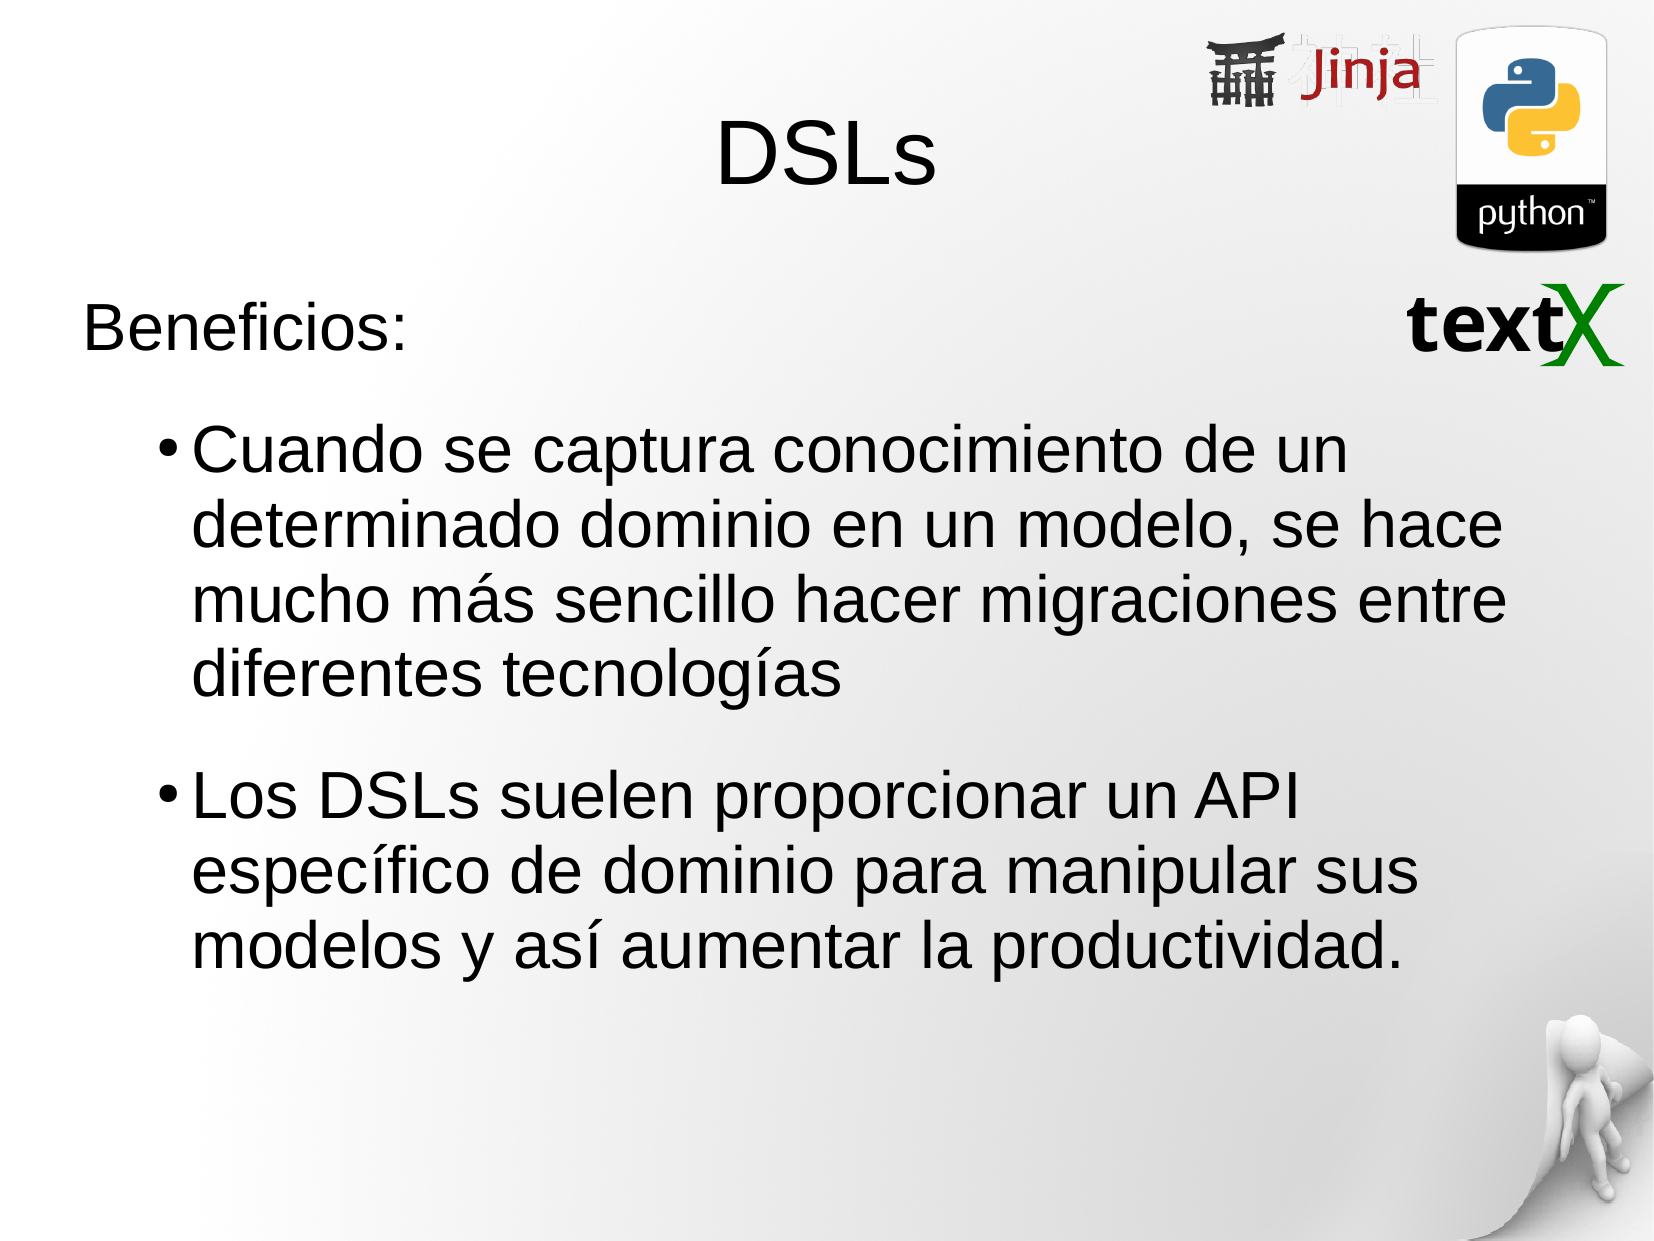

# DSLs
Beneficios:
Cuando se captura conocimiento de un determinado dominio en un modelo, se hace mucho más sencillo hacer migraciones entre diferentes tecnologías
Los DSLs suelen proporcionar un API específico de dominio para manipular sus modelos y así aumentar la productividad.